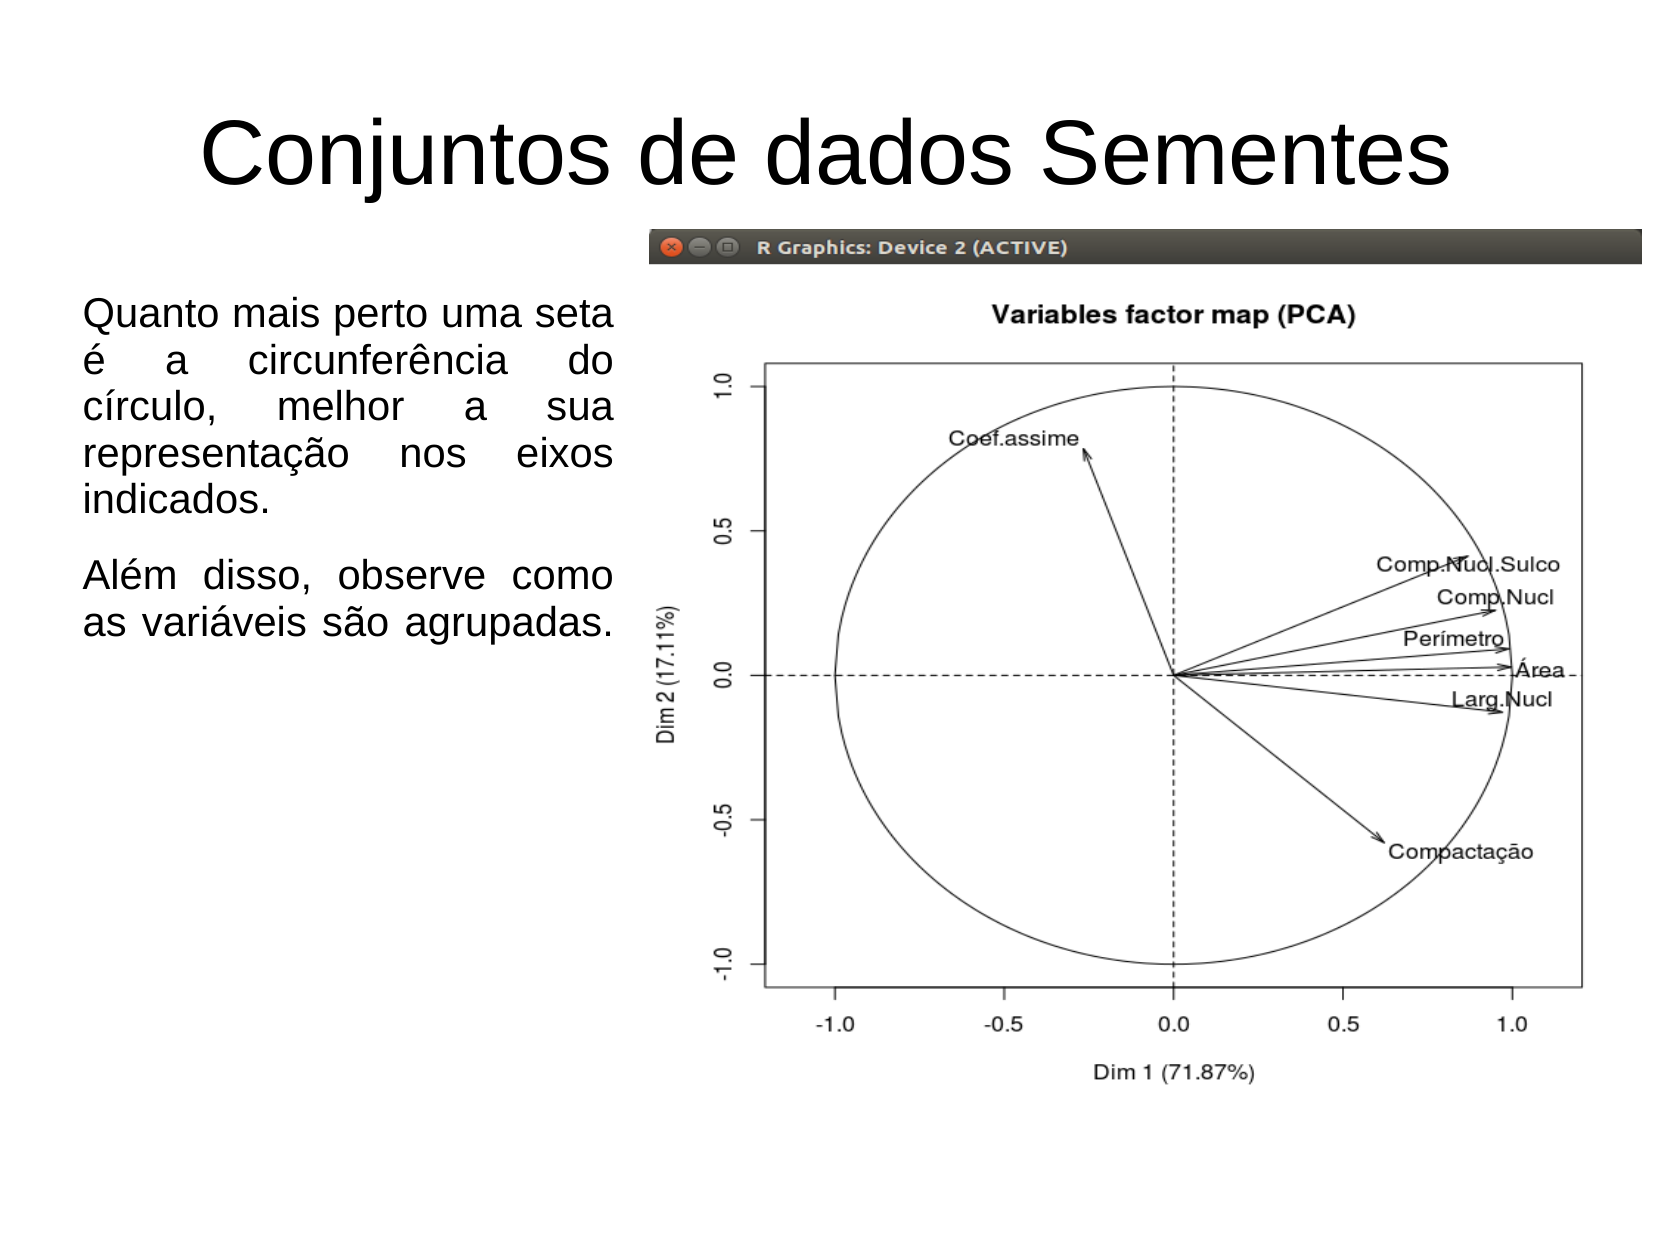

# Conjuntos de dados Sementes
Quanto mais perto uma seta é a circunferência do círculo, melhor a sua representação nos eixos indicados.
Além disso, observe como as variáveis são agrupadas.